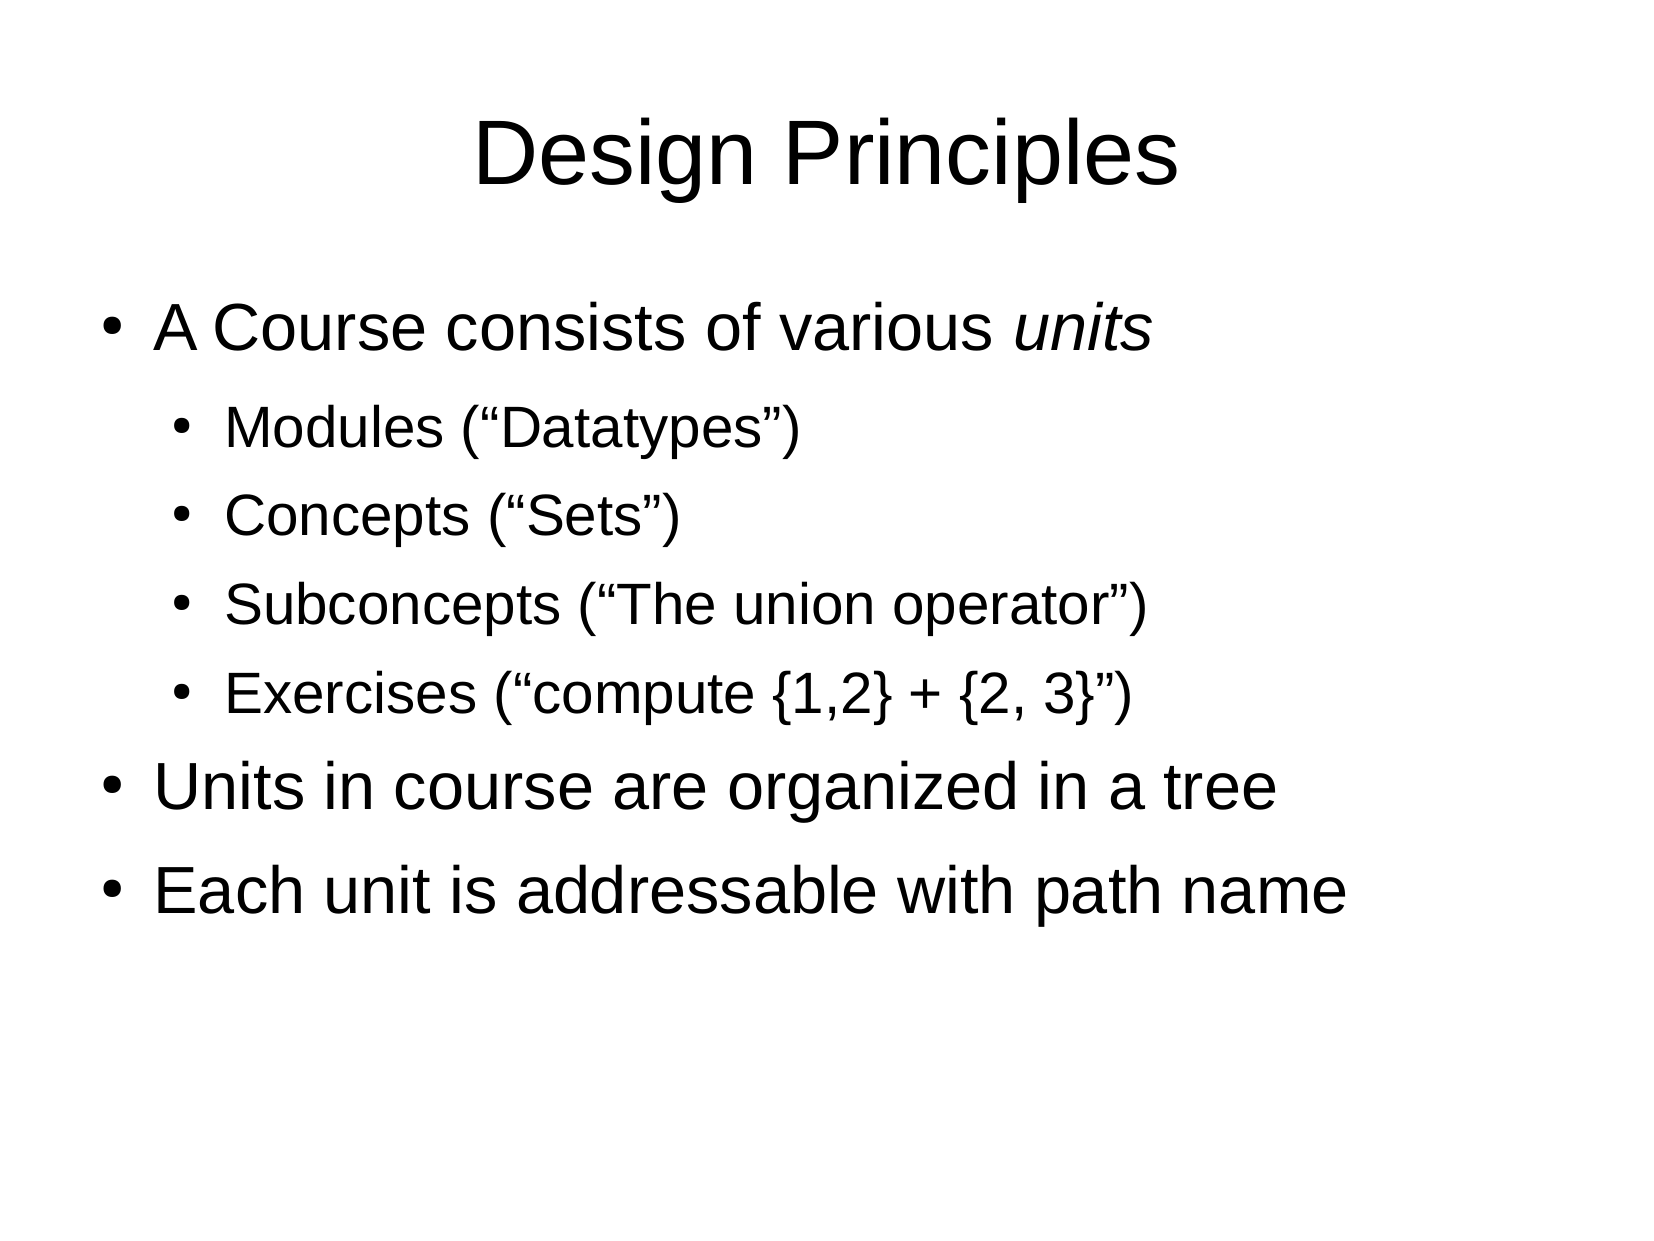

# Design Principles
A Course consists of various units
Modules (“Datatypes”)
Concepts (“Sets”)
Subconcepts (“The union operator”)
Exercises (“compute {1,2} + {2, 3}”)
Units in course are organized in a tree
Each unit is addressable with path name